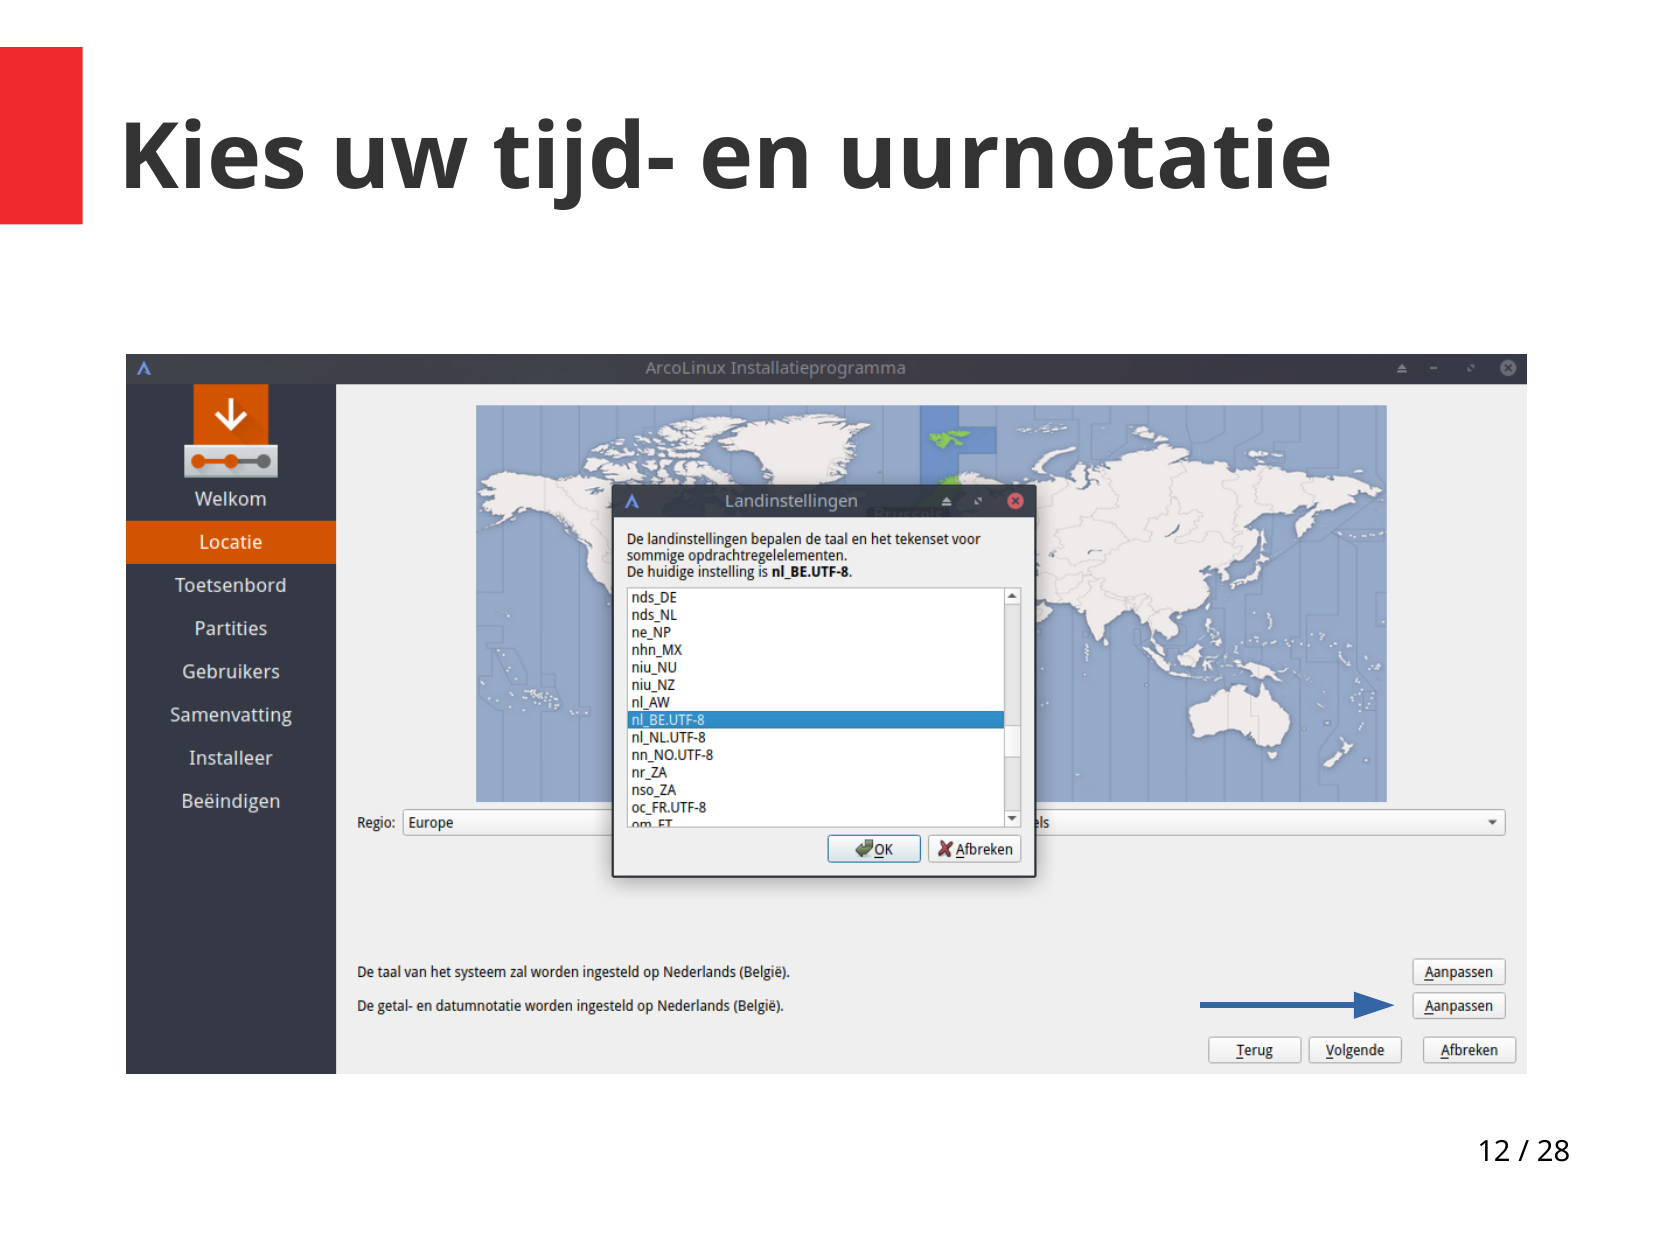

# Kies uw tijd- en uurnotatie
12